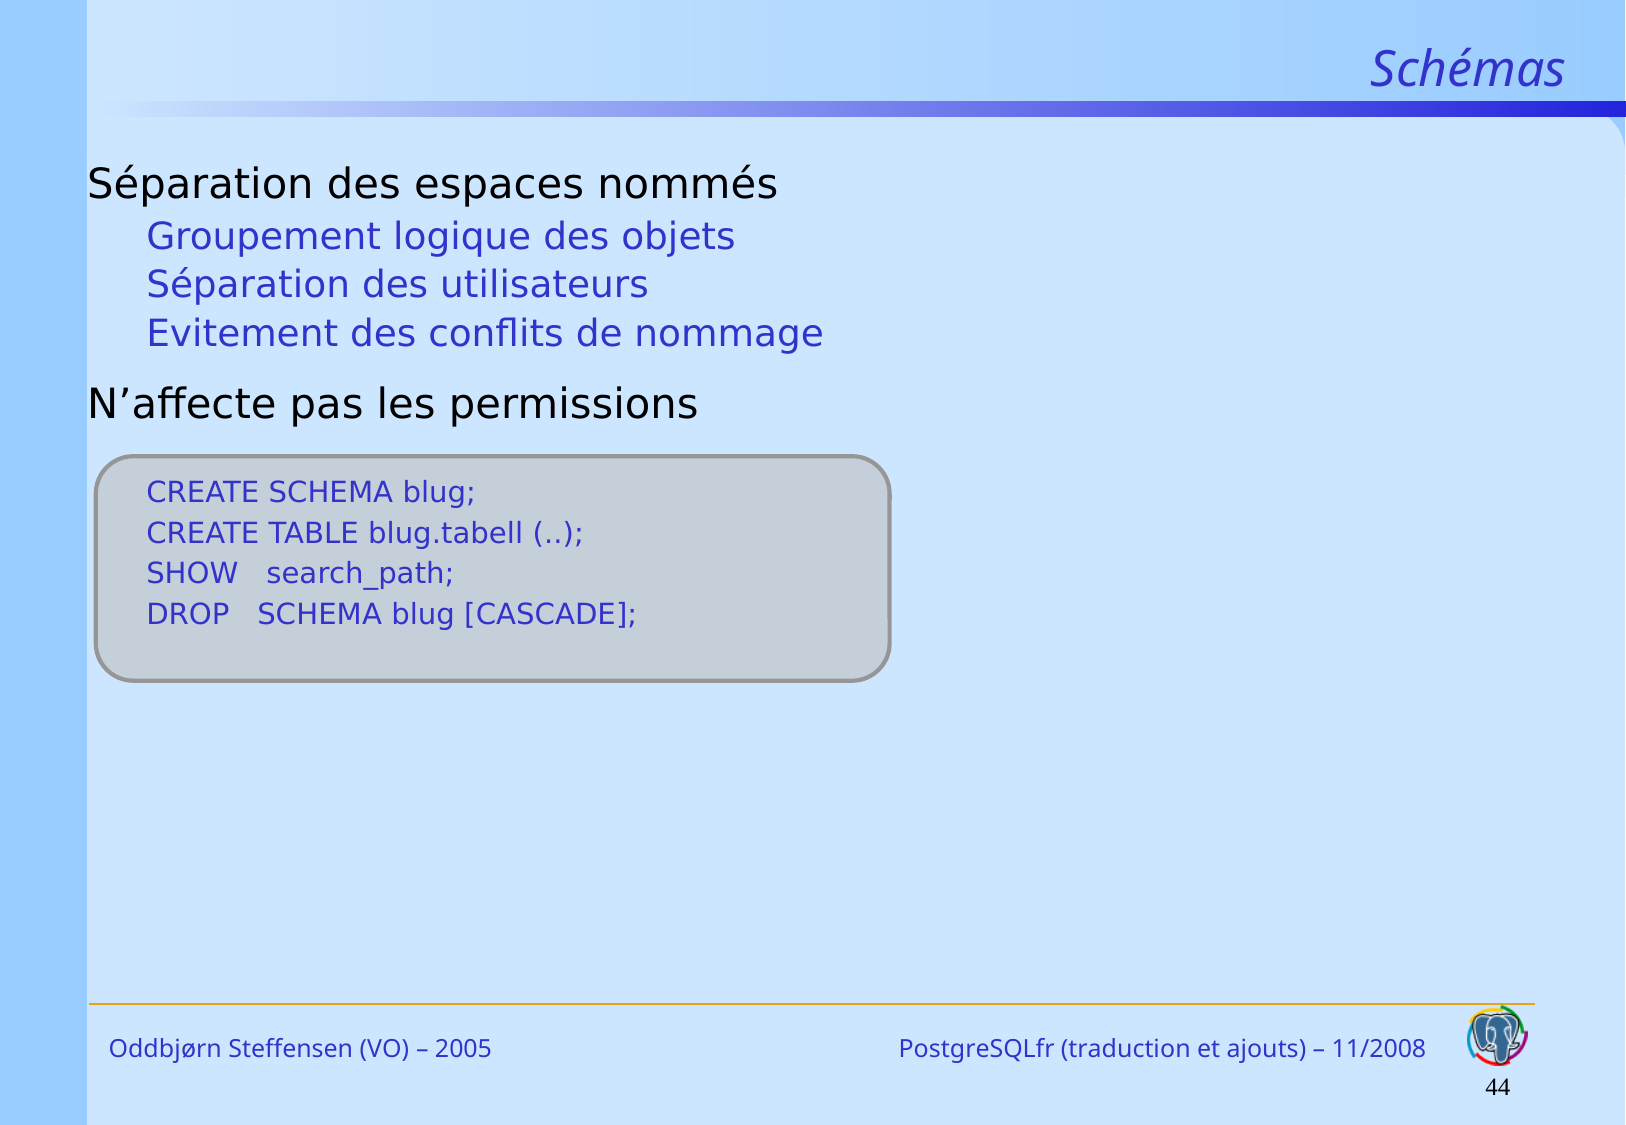

# Schémas
Séparation des espaces nommés
Groupement logique des objets
Séparation des utilisateurs
Evitement des conflits de nommage
N’affecte pas les permissions
CREATE SCHEMA blug;
CREATE TABLE blug.tabell (..);
SHOW search_path;
DROP SCHEMA blug [CASCADE];